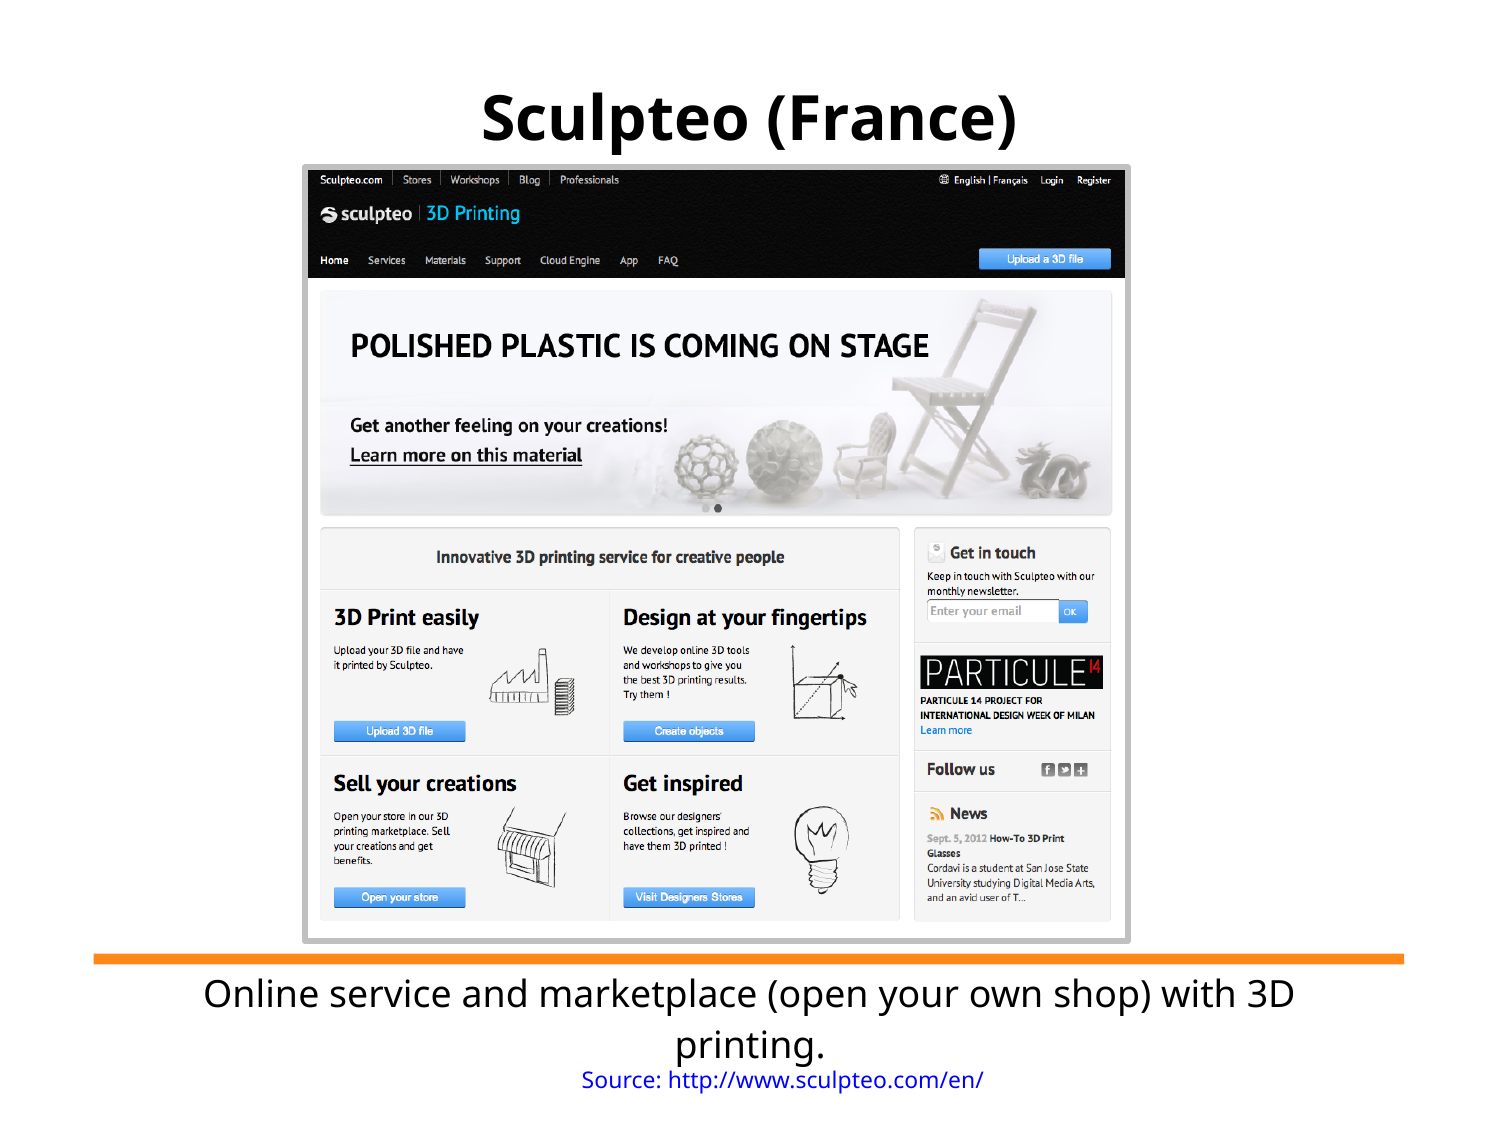

# Sculpteo (France)
Online service and marketplace (open your own shop) with 3D printing.
Source: http://www.sculpteo.com/en/